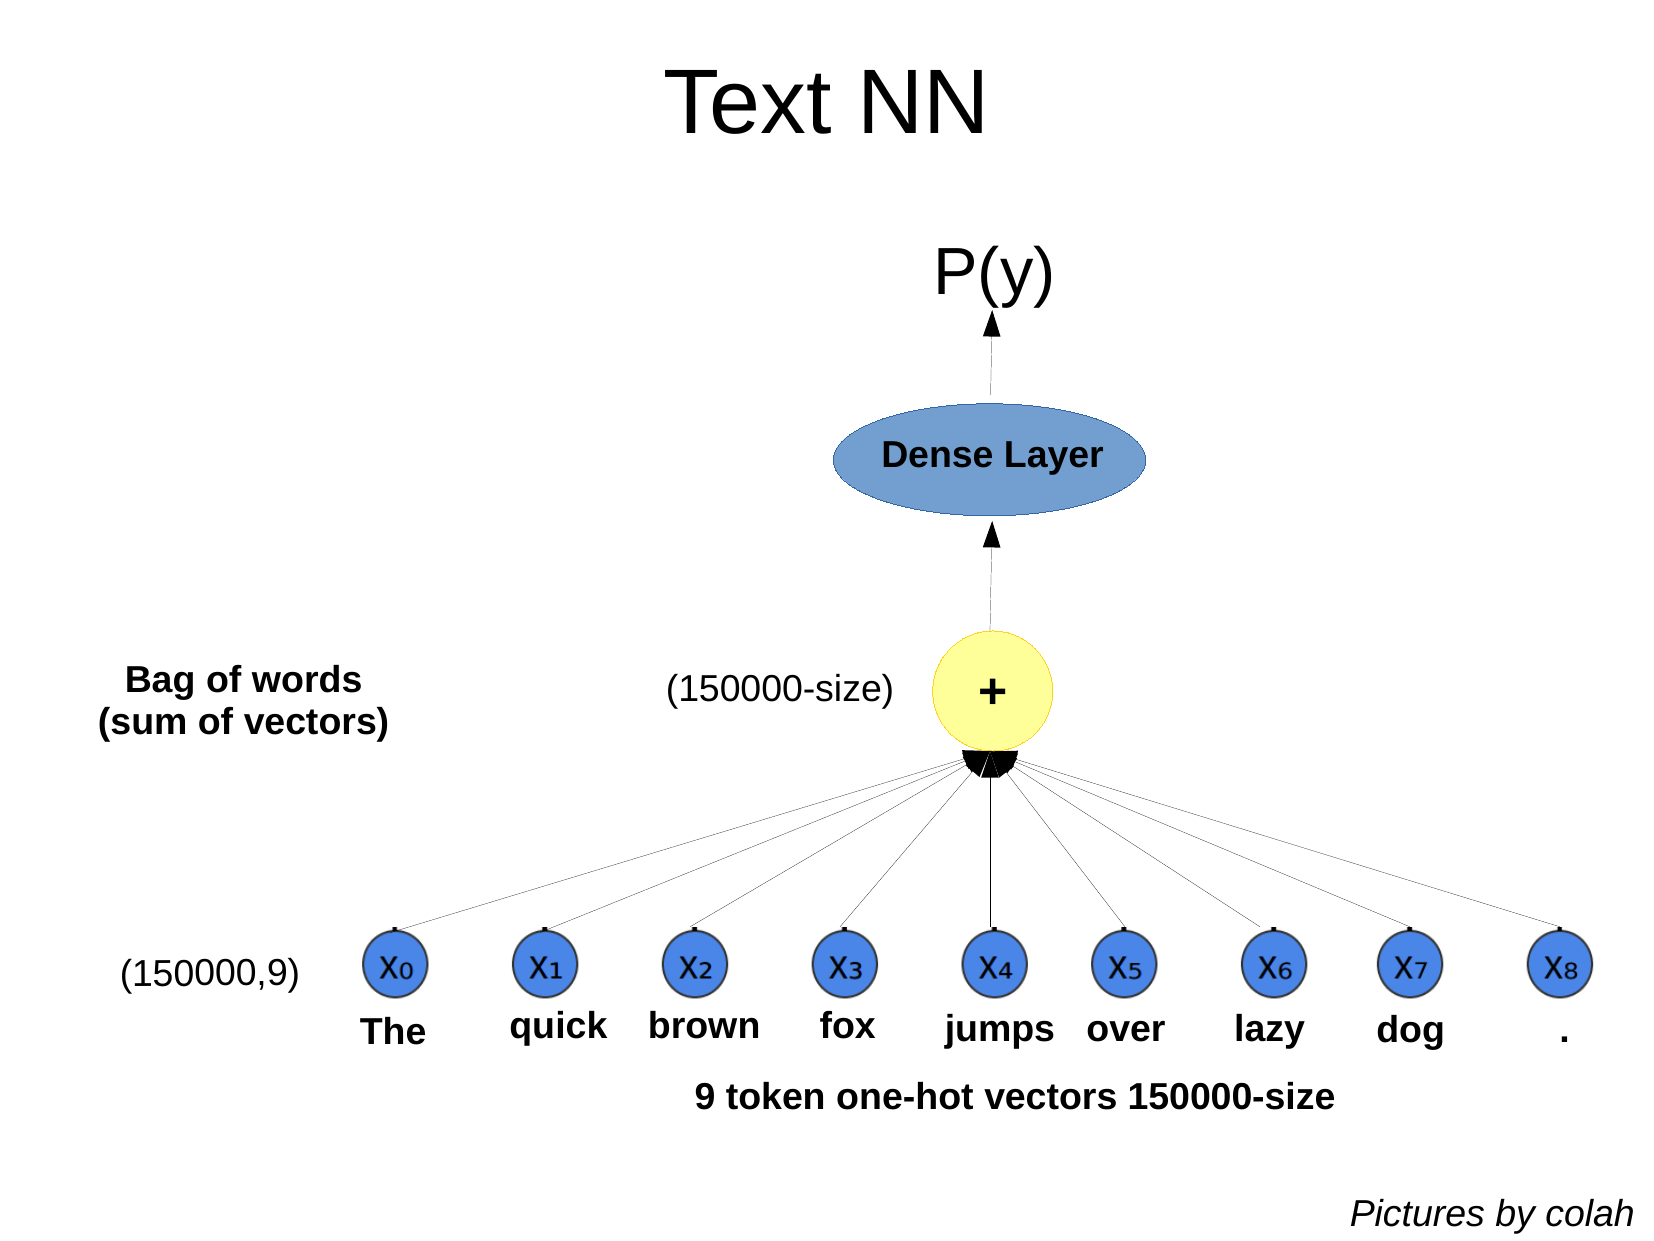

# Text NN
P(y)
P(y)
(n classes)
Dense
 (64)
Max
Max over time
Dense Layer
(64x3)
convolution
64x(32x2)
+
(32x4)
(32x4)
Bag of words
(sum of vectors)
(150000-size)
Max pooling size-2
(32x8)
convolution
32x(100x2)
(150000,9)
quick
brown
fox
jumps
over
lazy
dog
.
The
9 token one-hot vectors 150000-size
Pictures by colah